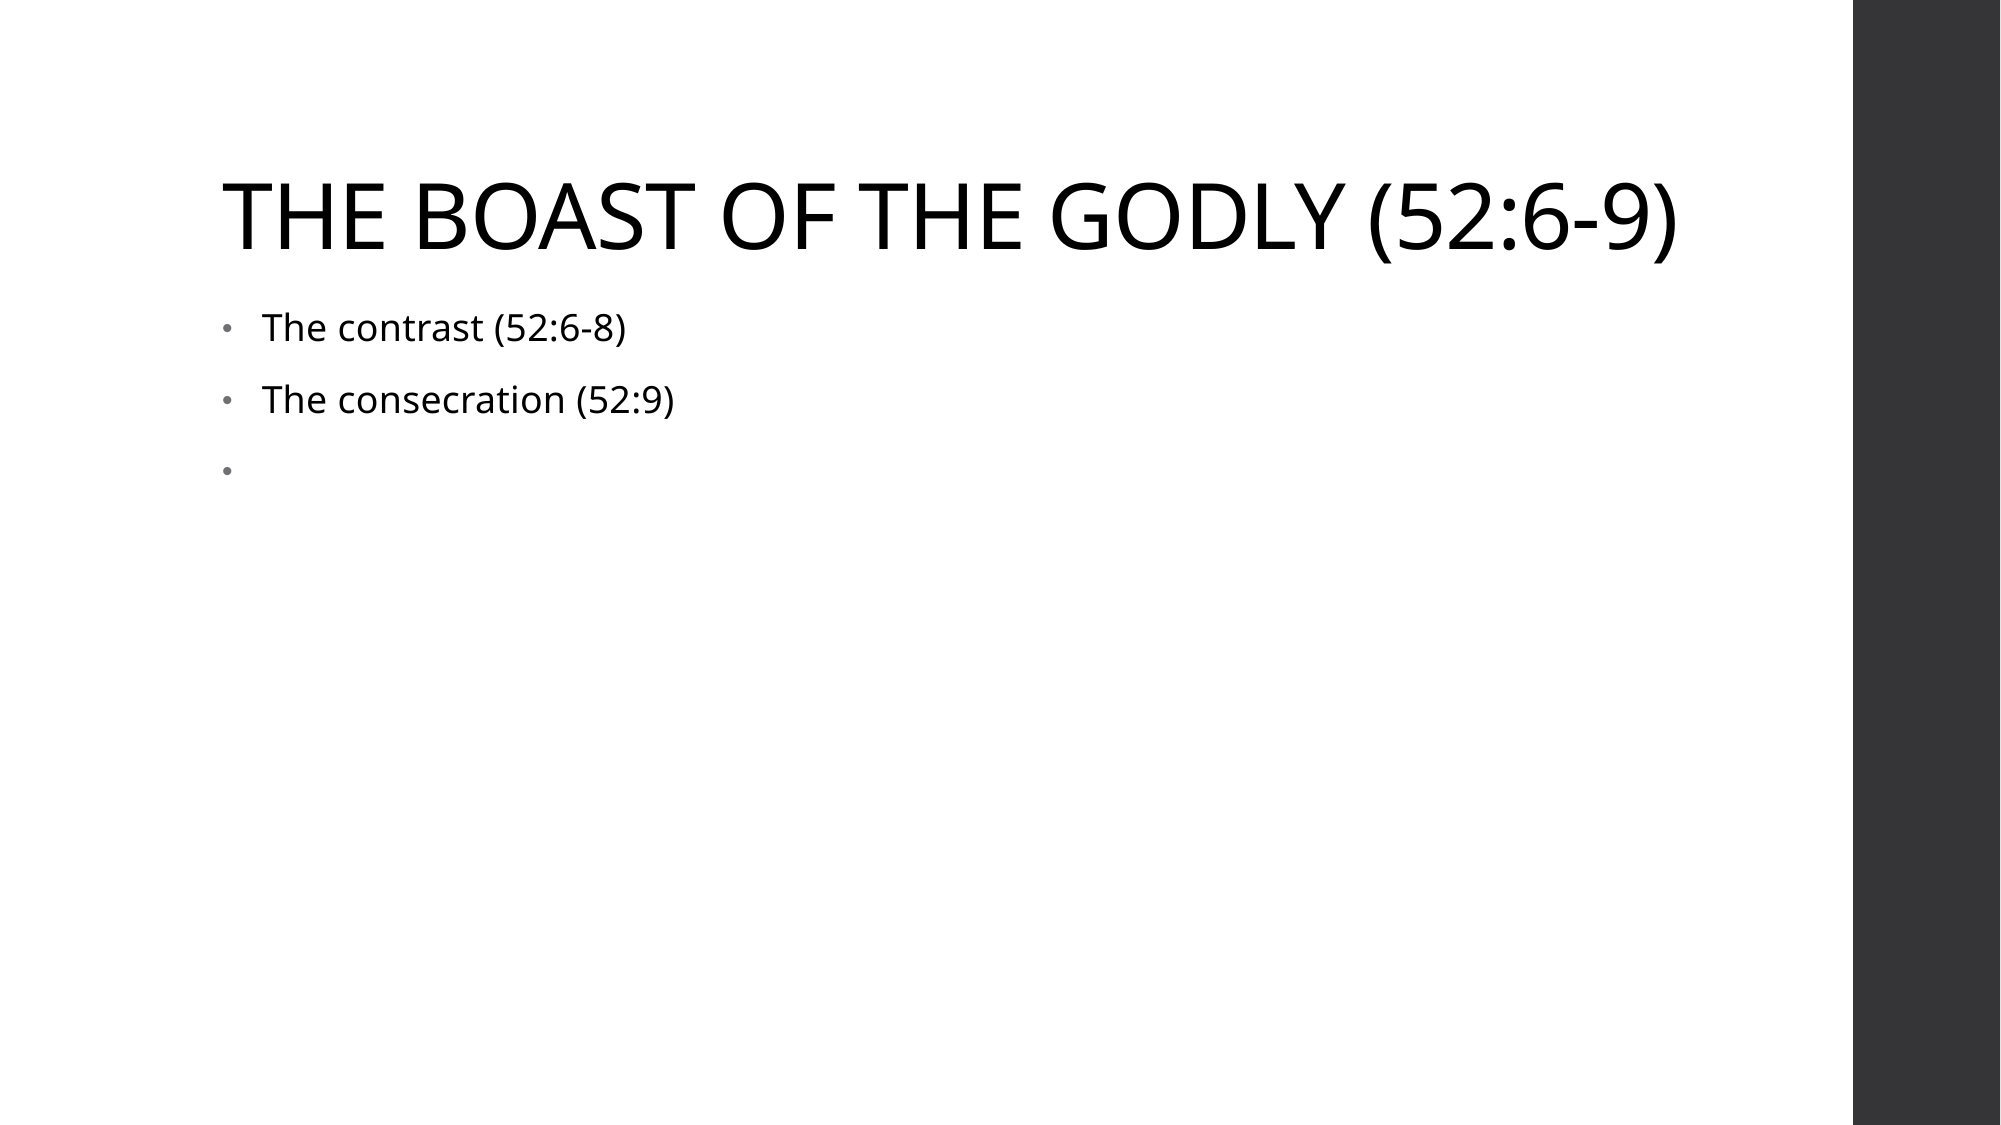

# THE BOAST OF THE GODLY (52:6-9)
 The contrast (52:6-8)
 The consecration (52:9)